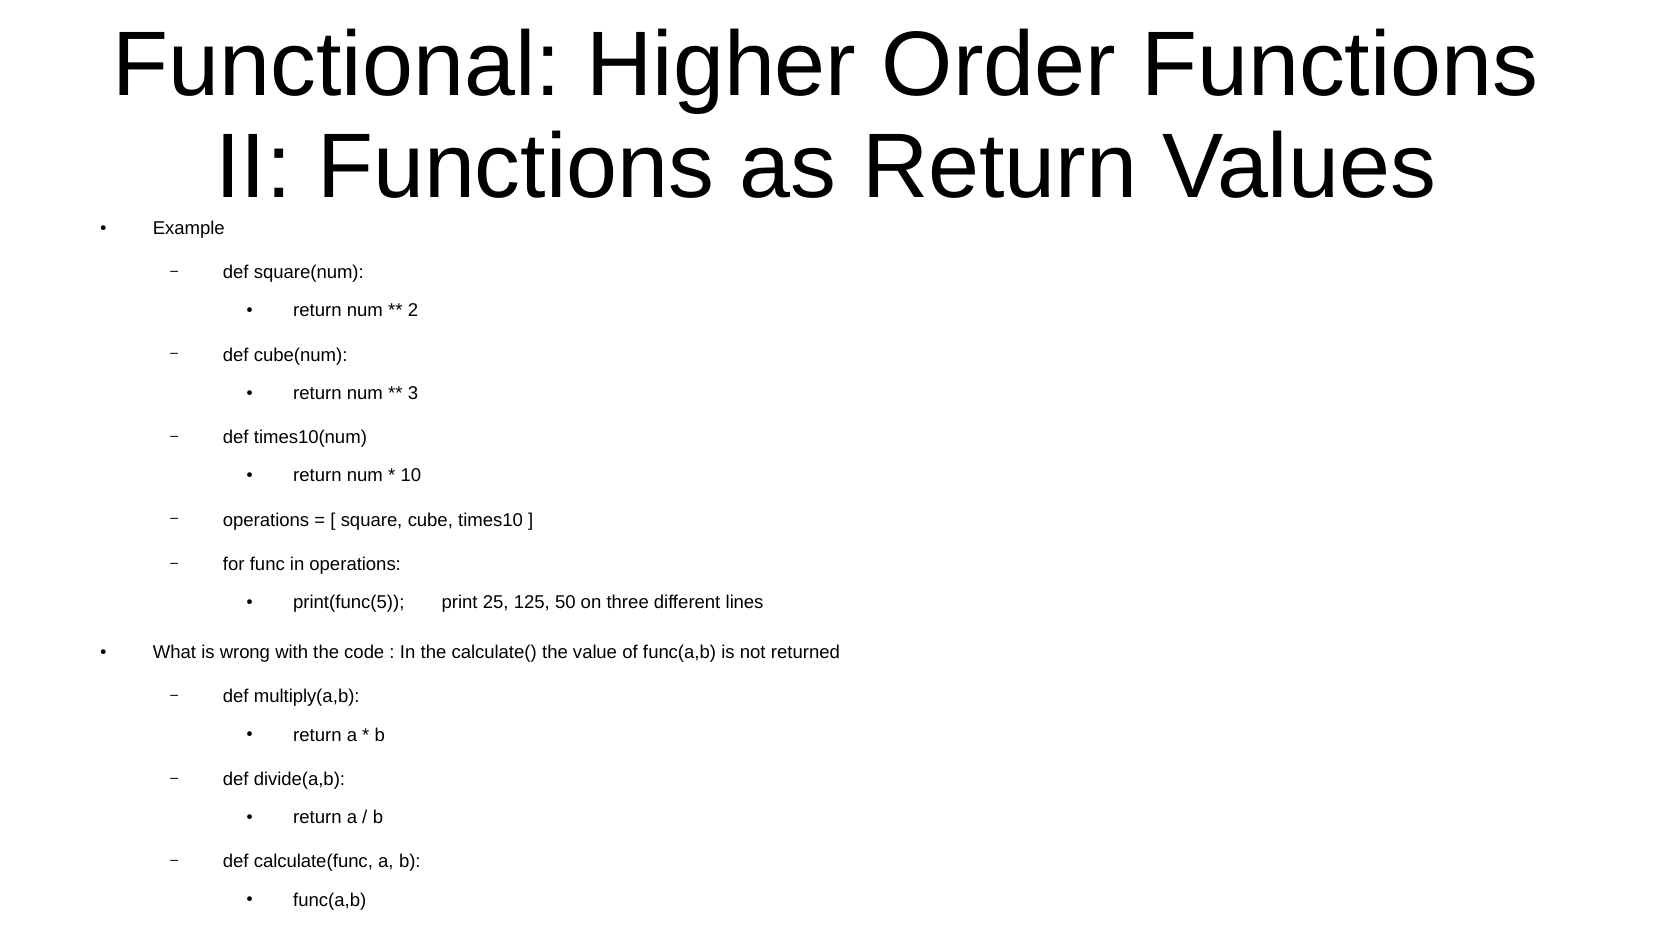

# Functional: Higher Order Functions II: Functions as Return Values
Example
def square(num):
return num ** 2
def cube(num):
return num ** 3
def times10(num)
return num * 10
operations = [ square, cube, times10 ]
for func in operations:
print(func(5));				print 25, 125, 50 on three different lines
What is wrong with the code : In the calculate() the value of func(a,b) is not returned
def multiply(a,b):
return a * b
def divide(a,b):
return a / b
def calculate(func, a, b):
func(a,b)